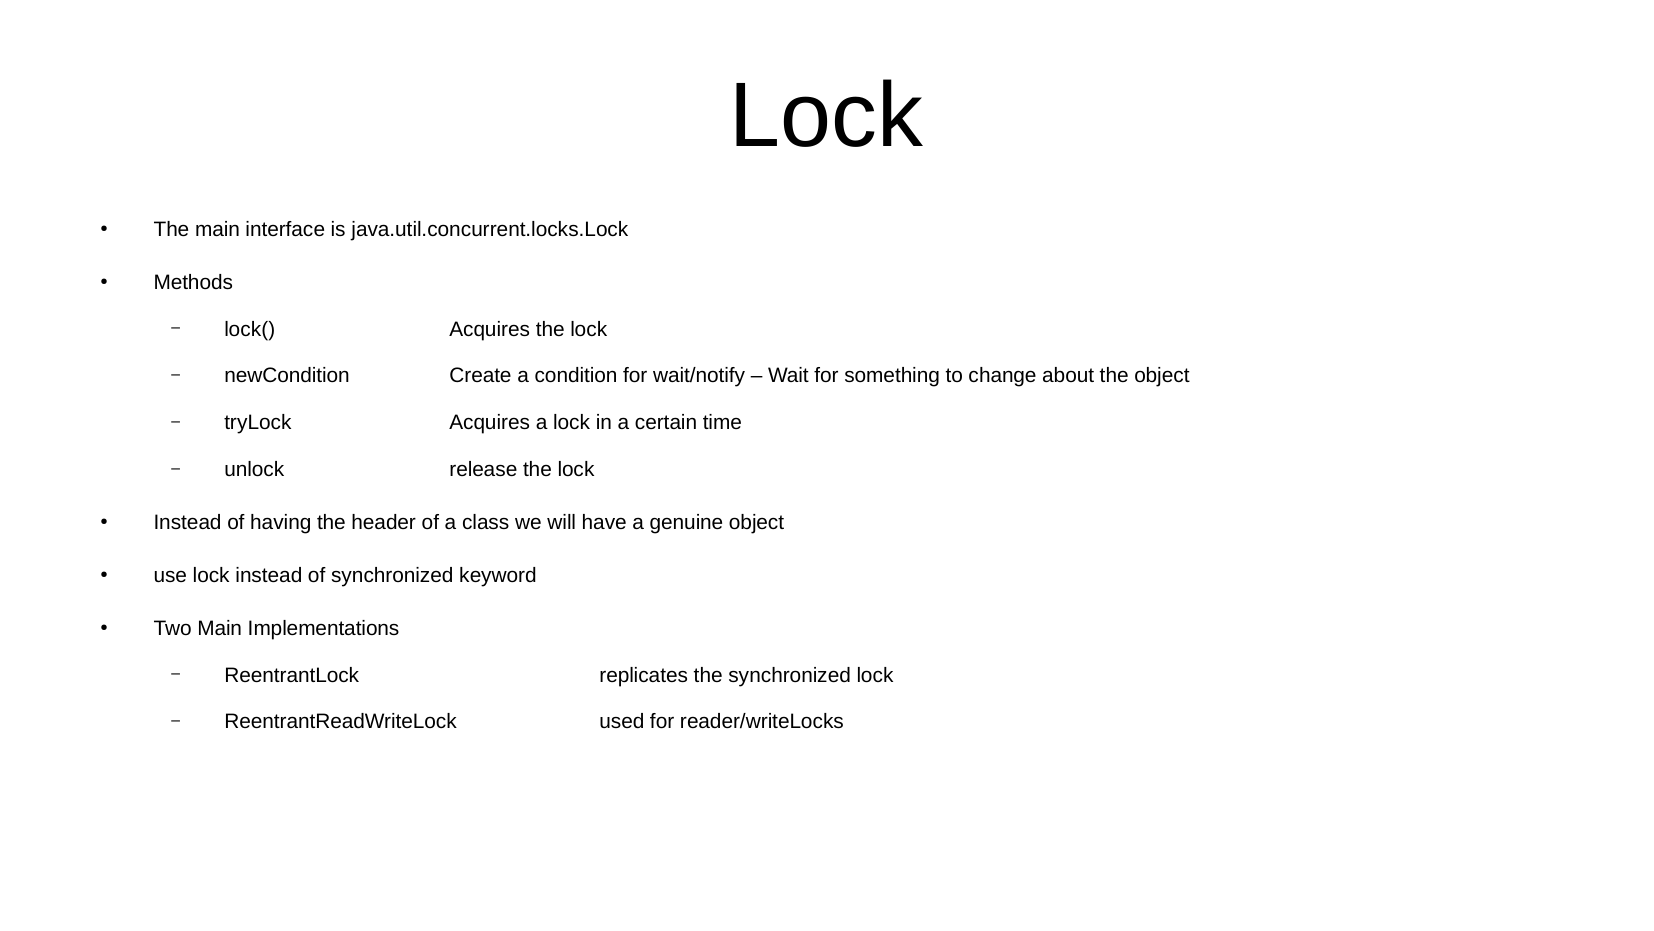

# Lock
The main interface is java.util.concurrent.locks.Lock
Methods
lock()			Acquires the lock
newCondition		Create a condition for wait/notify – Wait for something to change about the object
tryLock			Acquires a lock in a certain time
unlock			release the lock
Instead of having the header of a class we will have a genuine object
use lock instead of synchronized keyword
Two Main Implementations
ReentrantLock				replicates the synchronized lock
ReentrantReadWriteLock		used for reader/writeLocks